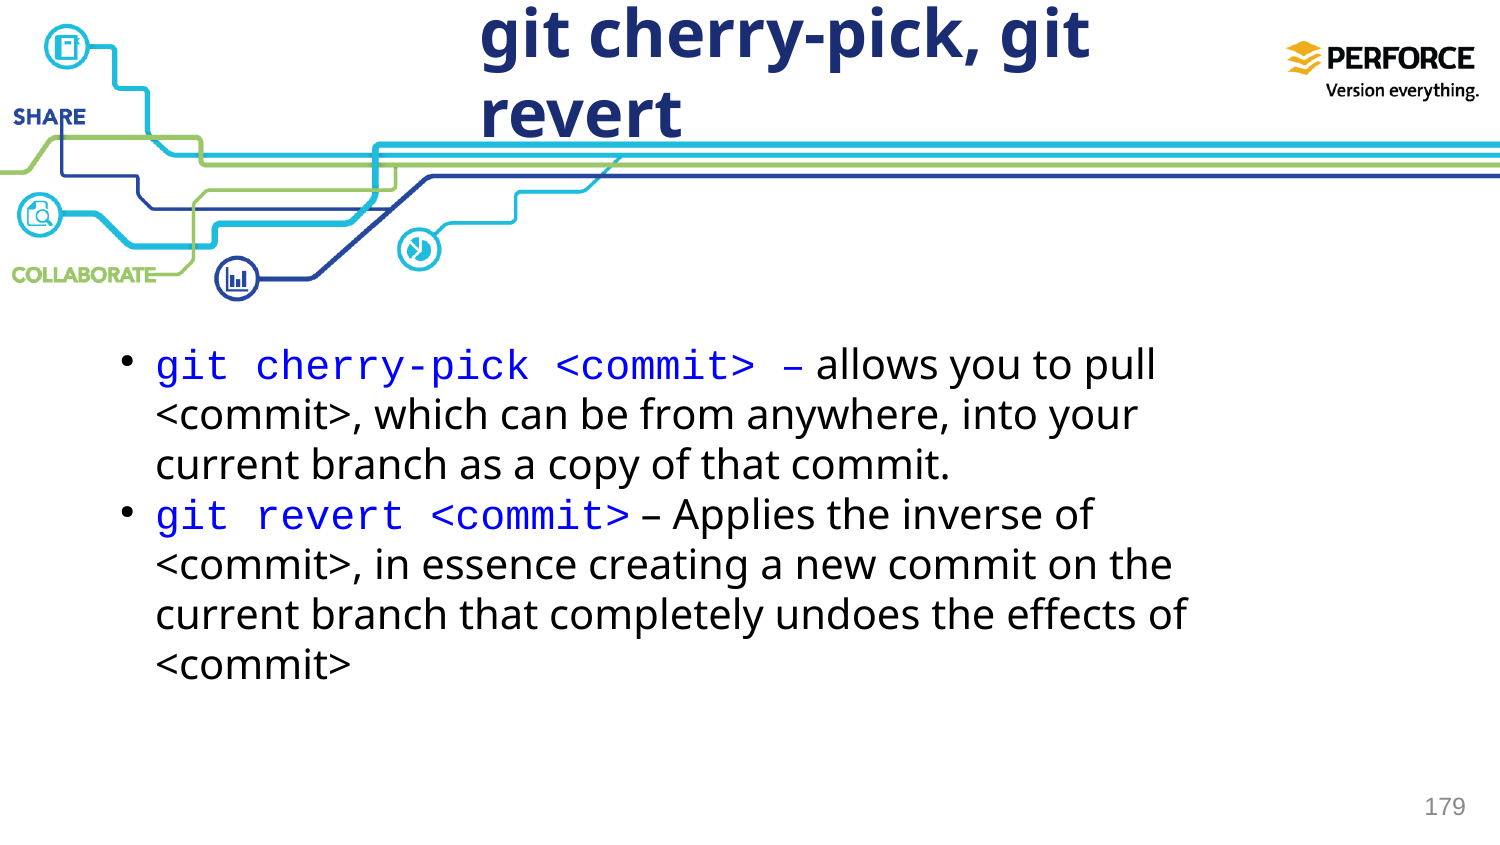

# git cherry-pick, git revert
git cherry-pick <commit> – allows you to pull <commit>, which can be from anywhere, into your current branch as a copy of that commit.
git revert <commit> – Applies the inverse of <commit>, in essence creating a new commit on the current branch that completely undoes the effects of <commit>